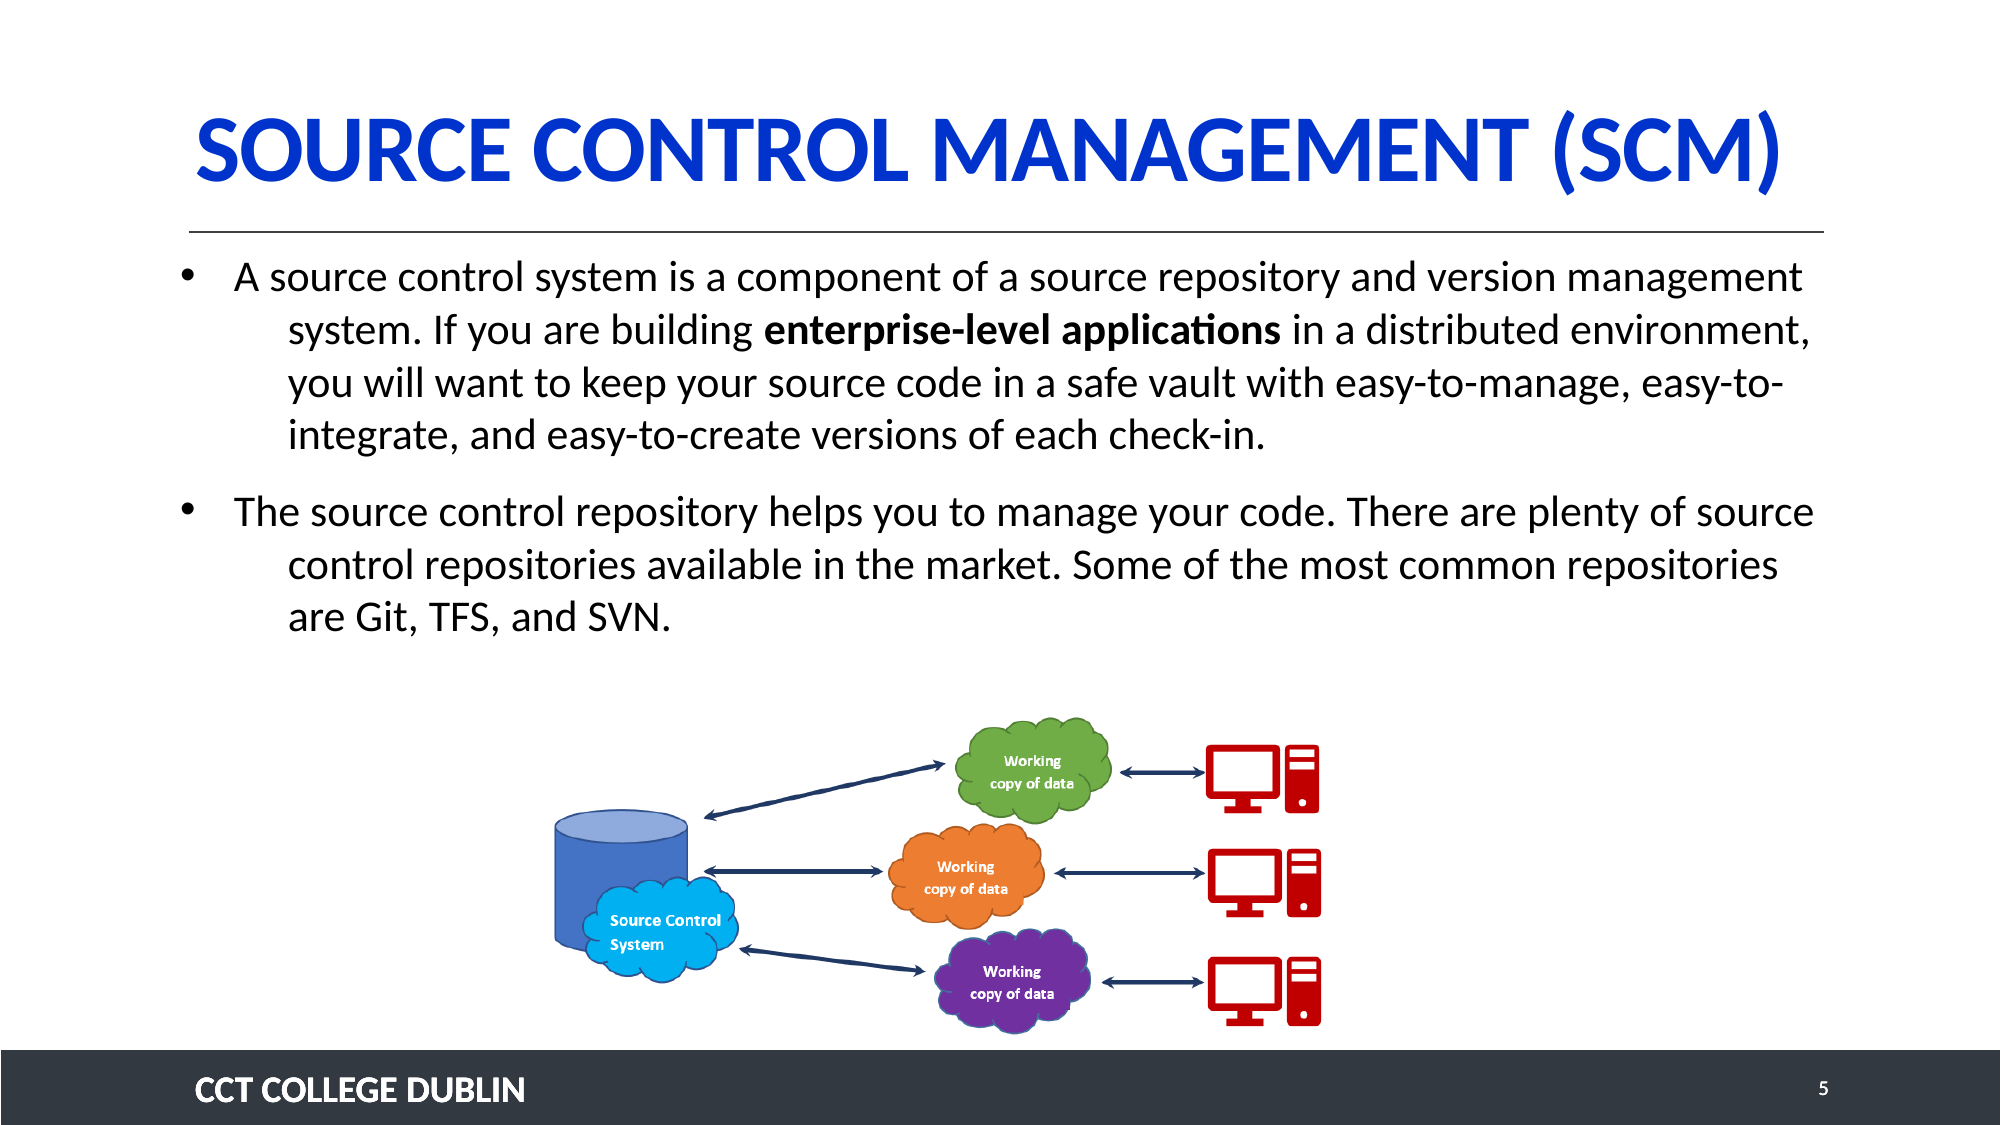

# SOURCE CONTROL MANAGEMENT (SCM)
A source control system is a component of a source repository and version management system. If you are building enterprise-level applications in a distributed environment, you will want to keep your source code in a safe vault with easy-to-manage, easy-to-integrate, and easy-to-create versions of each check-in.
The source control repository helps you to manage your code. There are plenty of source control repositories available in the market. Some of the most common repositories are Git, TFS, and SVN.
CCT COLLEGE DUBLIN
CCT COLLEGE DUBLIN
CCT COLLEGE DUBLIN
5
5
5